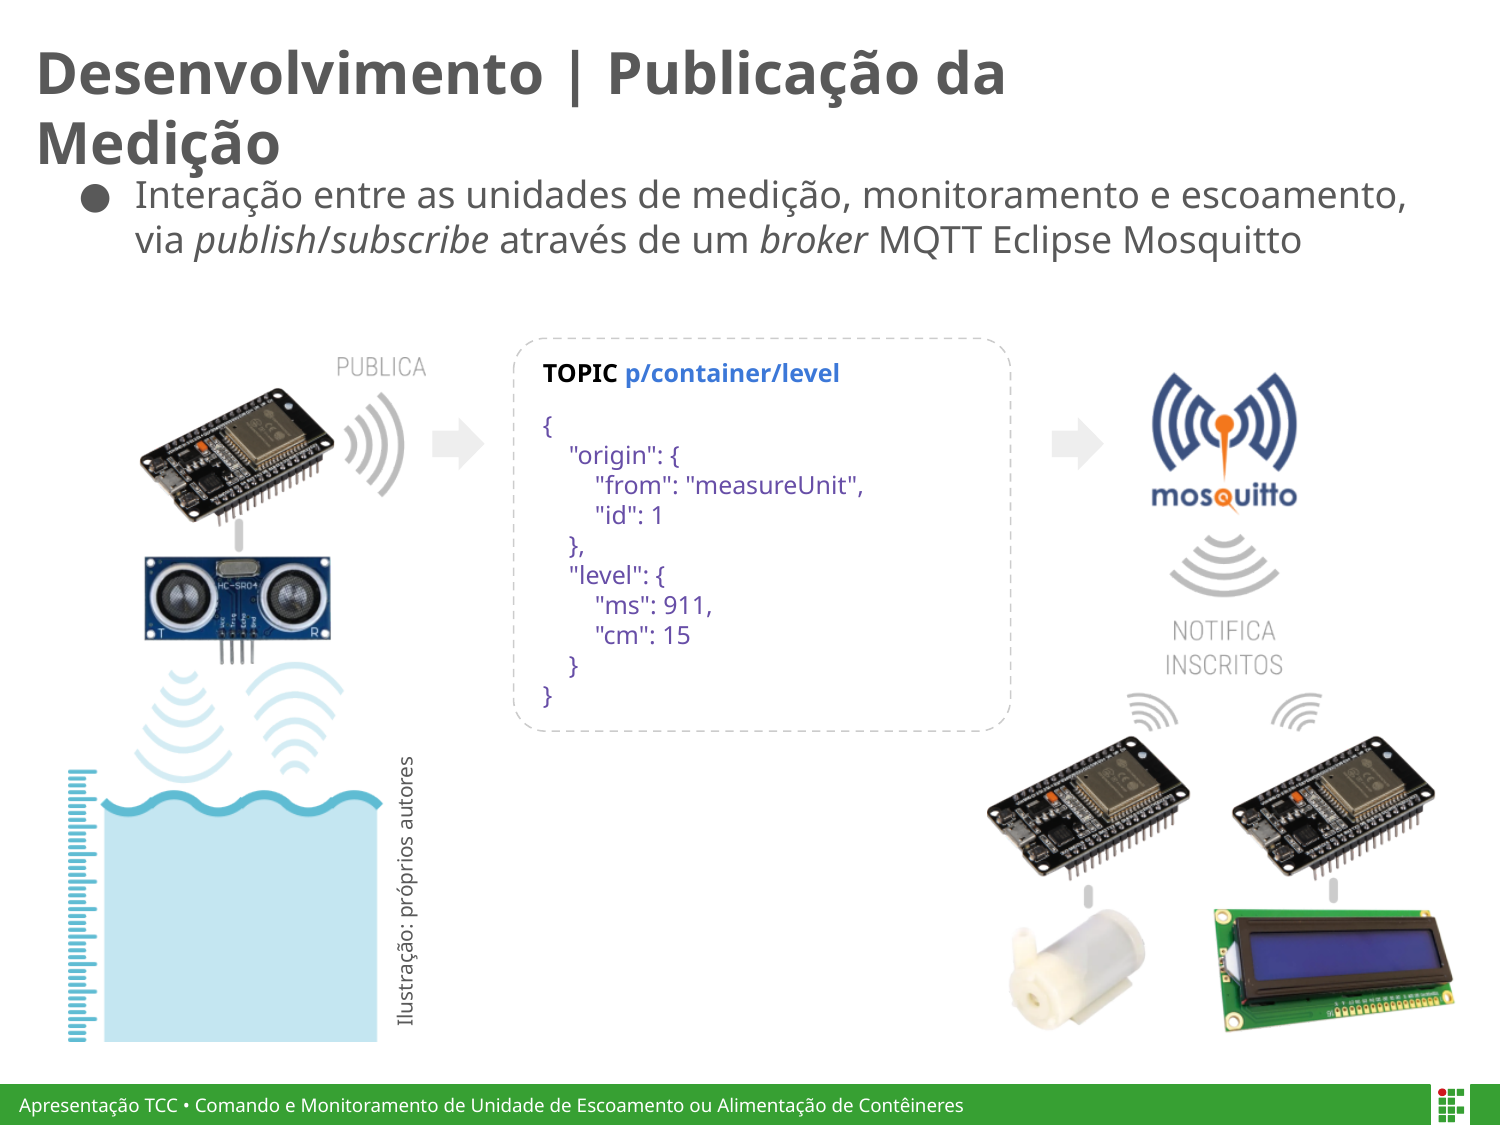

Desenvolvimento | Publicação da Medição
Interação entre as unidades de medição, monitoramento e escoamento, via publish/subscribe através de um broker MQTT Eclipse Mosquitto
TOPIC p/container/level
{
 "origin": {
 "from": "measureUnit",
 "id": 1
 },
 "level": {
 "ms": 911,
 "cm": 15
 }
}
Ilustração: próprios autores
Apresentação TCC • Comando e Monitoramento de Unidade de Escoamento ou Alimentação de Contêineres